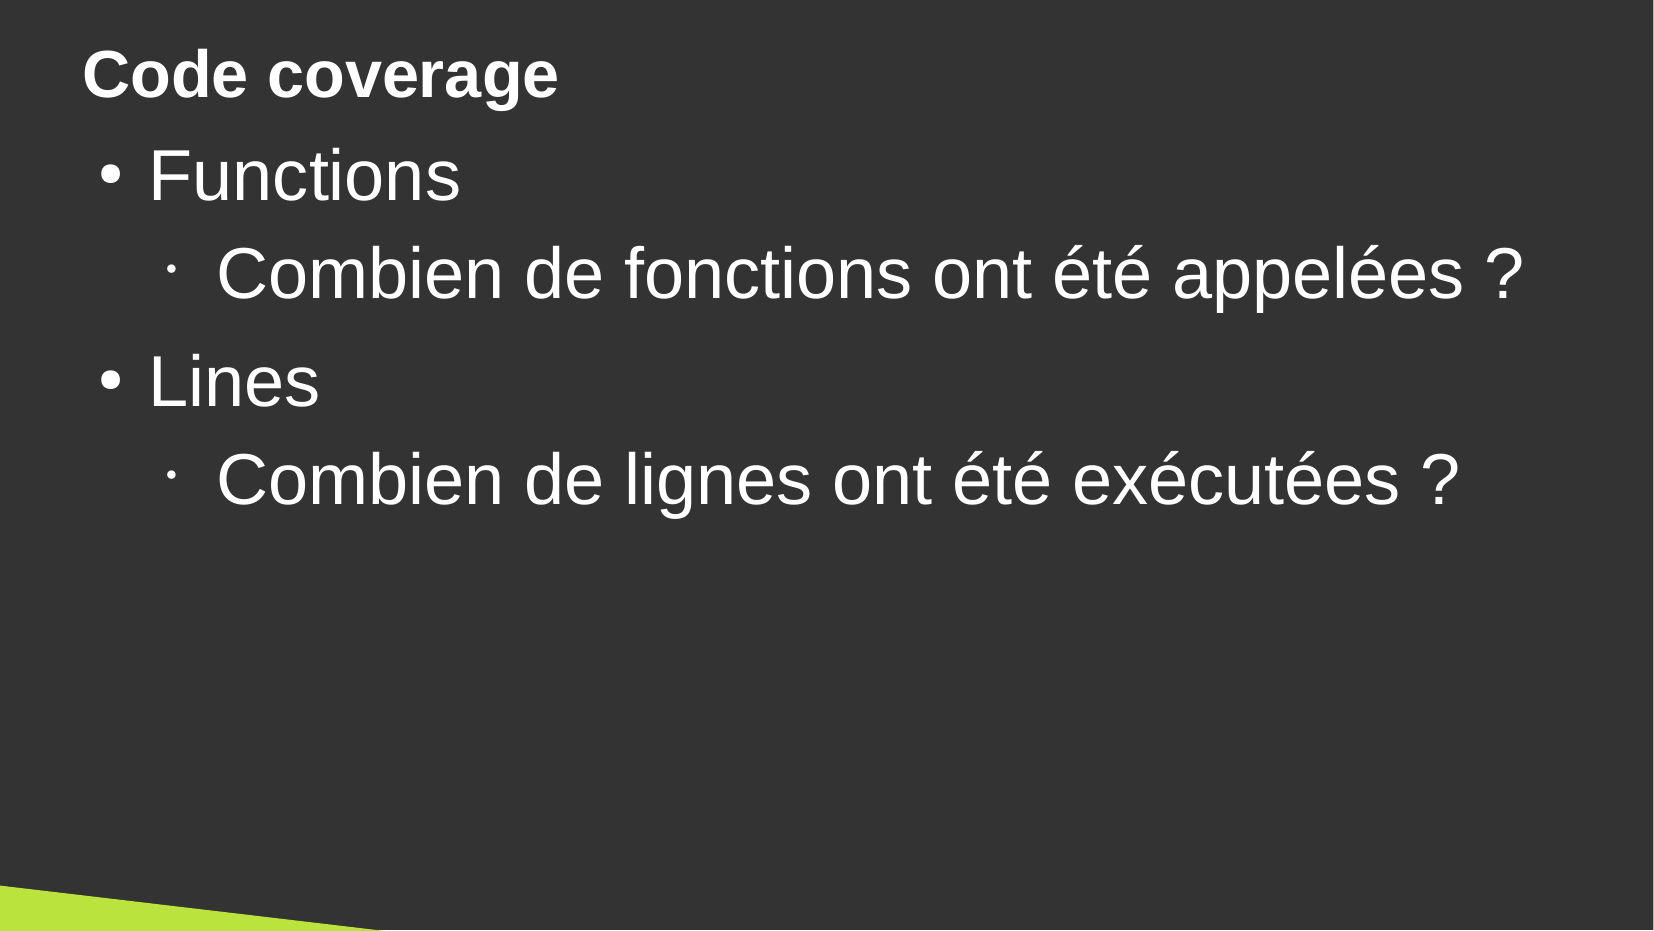

# Code coverage
Functions
Combien de fonctions ont été appelées ?
Lines
Combien de lignes ont été exécutées ?